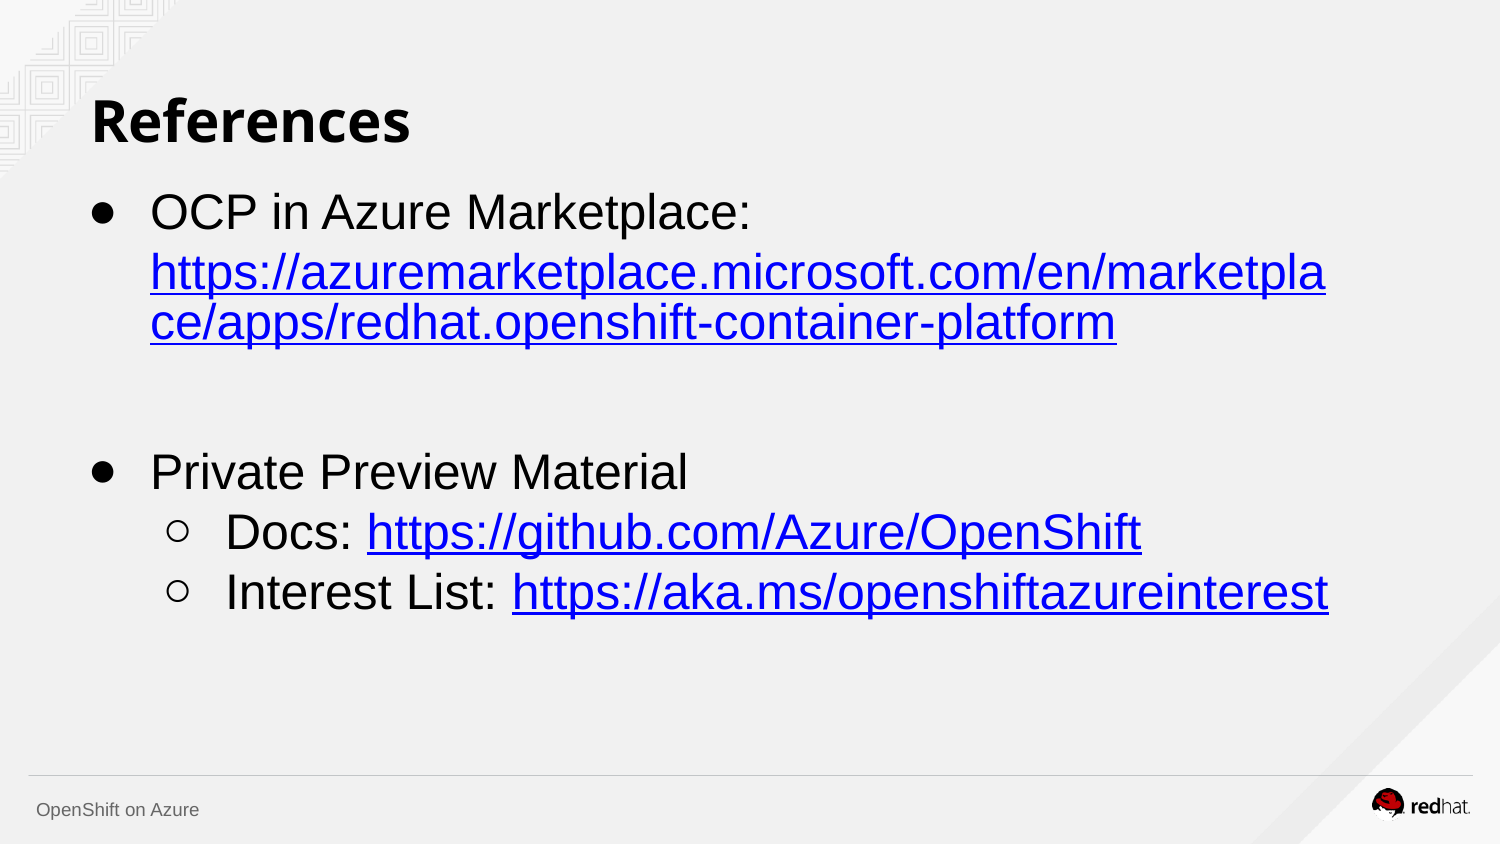

References
OCP in Azure Marketplace: https://azuremarketplace.microsoft.com/en/marketplace/apps/redhat.openshift-container-platform
Private Preview Material
Docs: https://github.com/Azure/OpenShift
Interest List: https://aka.ms/openshiftazureinterest